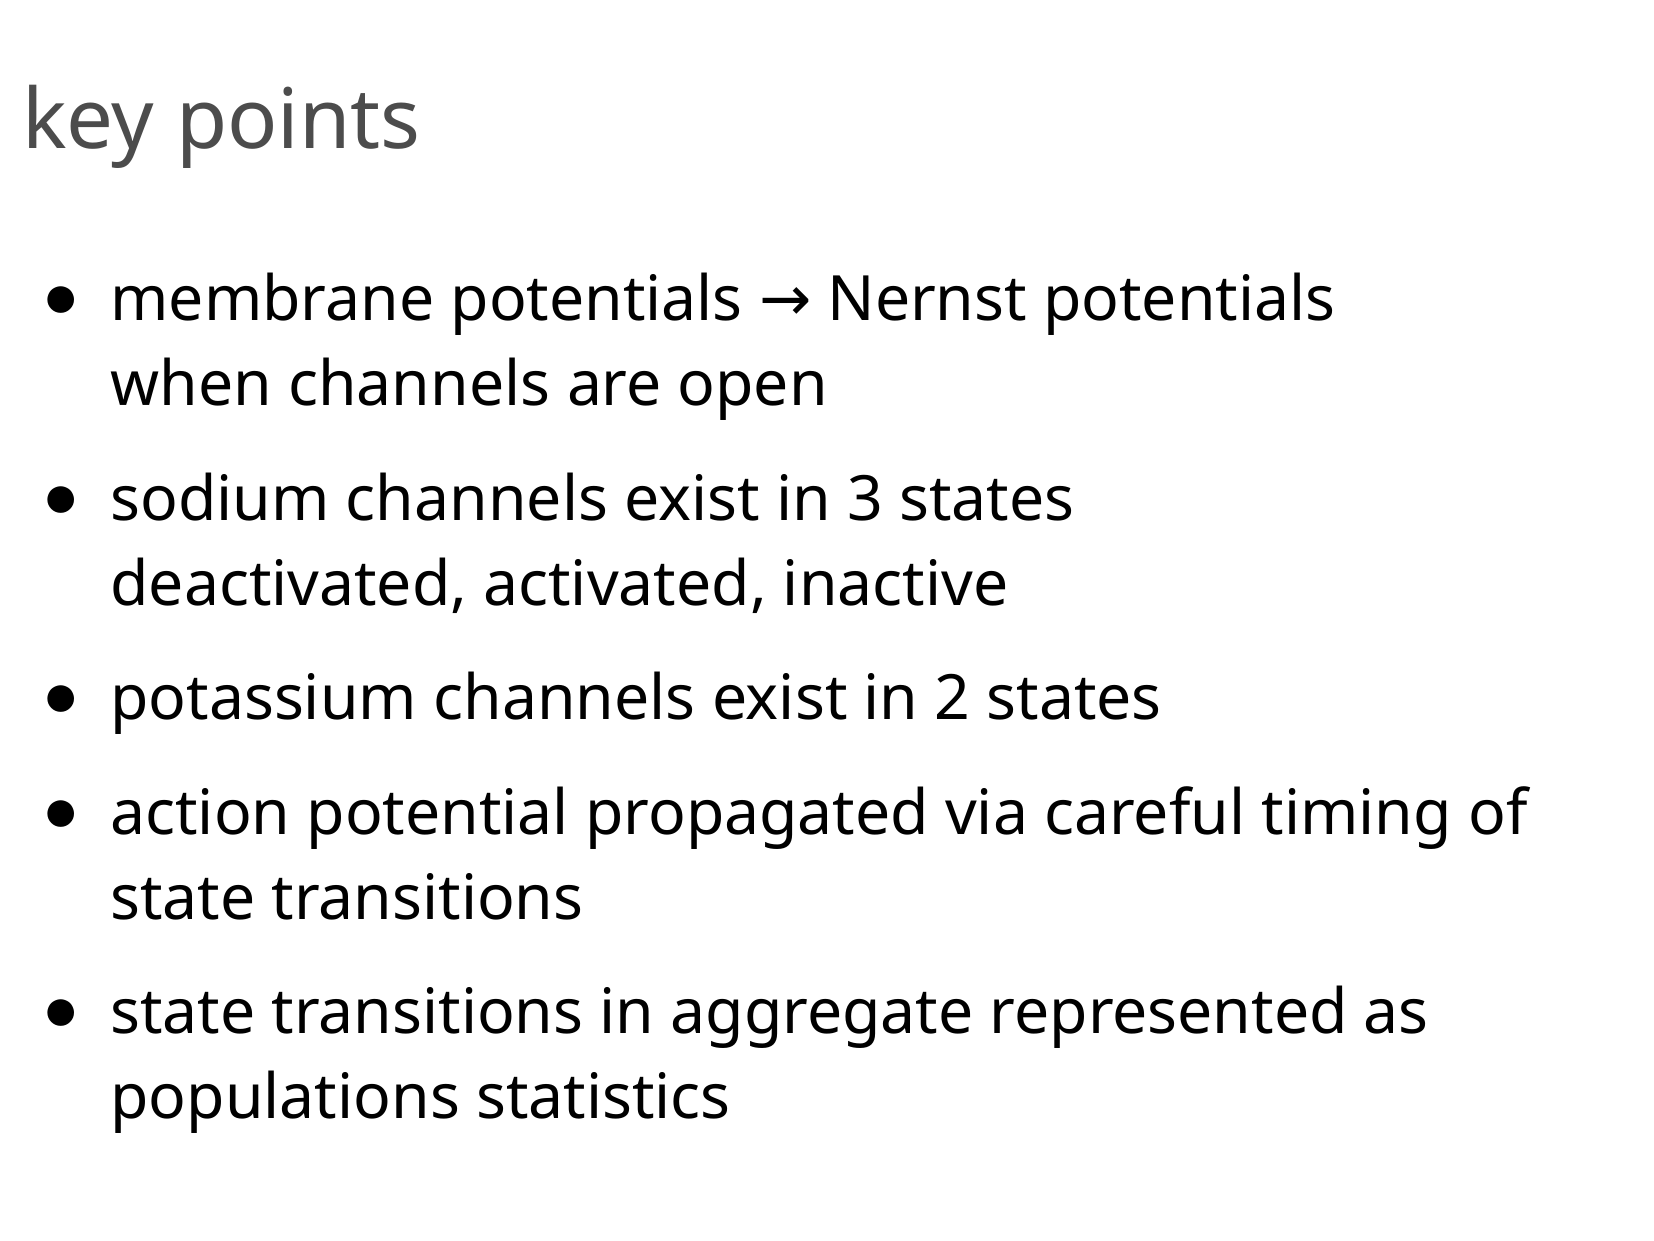

# key points
membrane potentials → Nernst potentials
when channels are open
sodium channels exist in 3 states
deactivated, activated, inactive
potassium channels exist in 2 states
action potential propagated via careful timing of state transitions
state transitions in aggregate represented as populations statistics